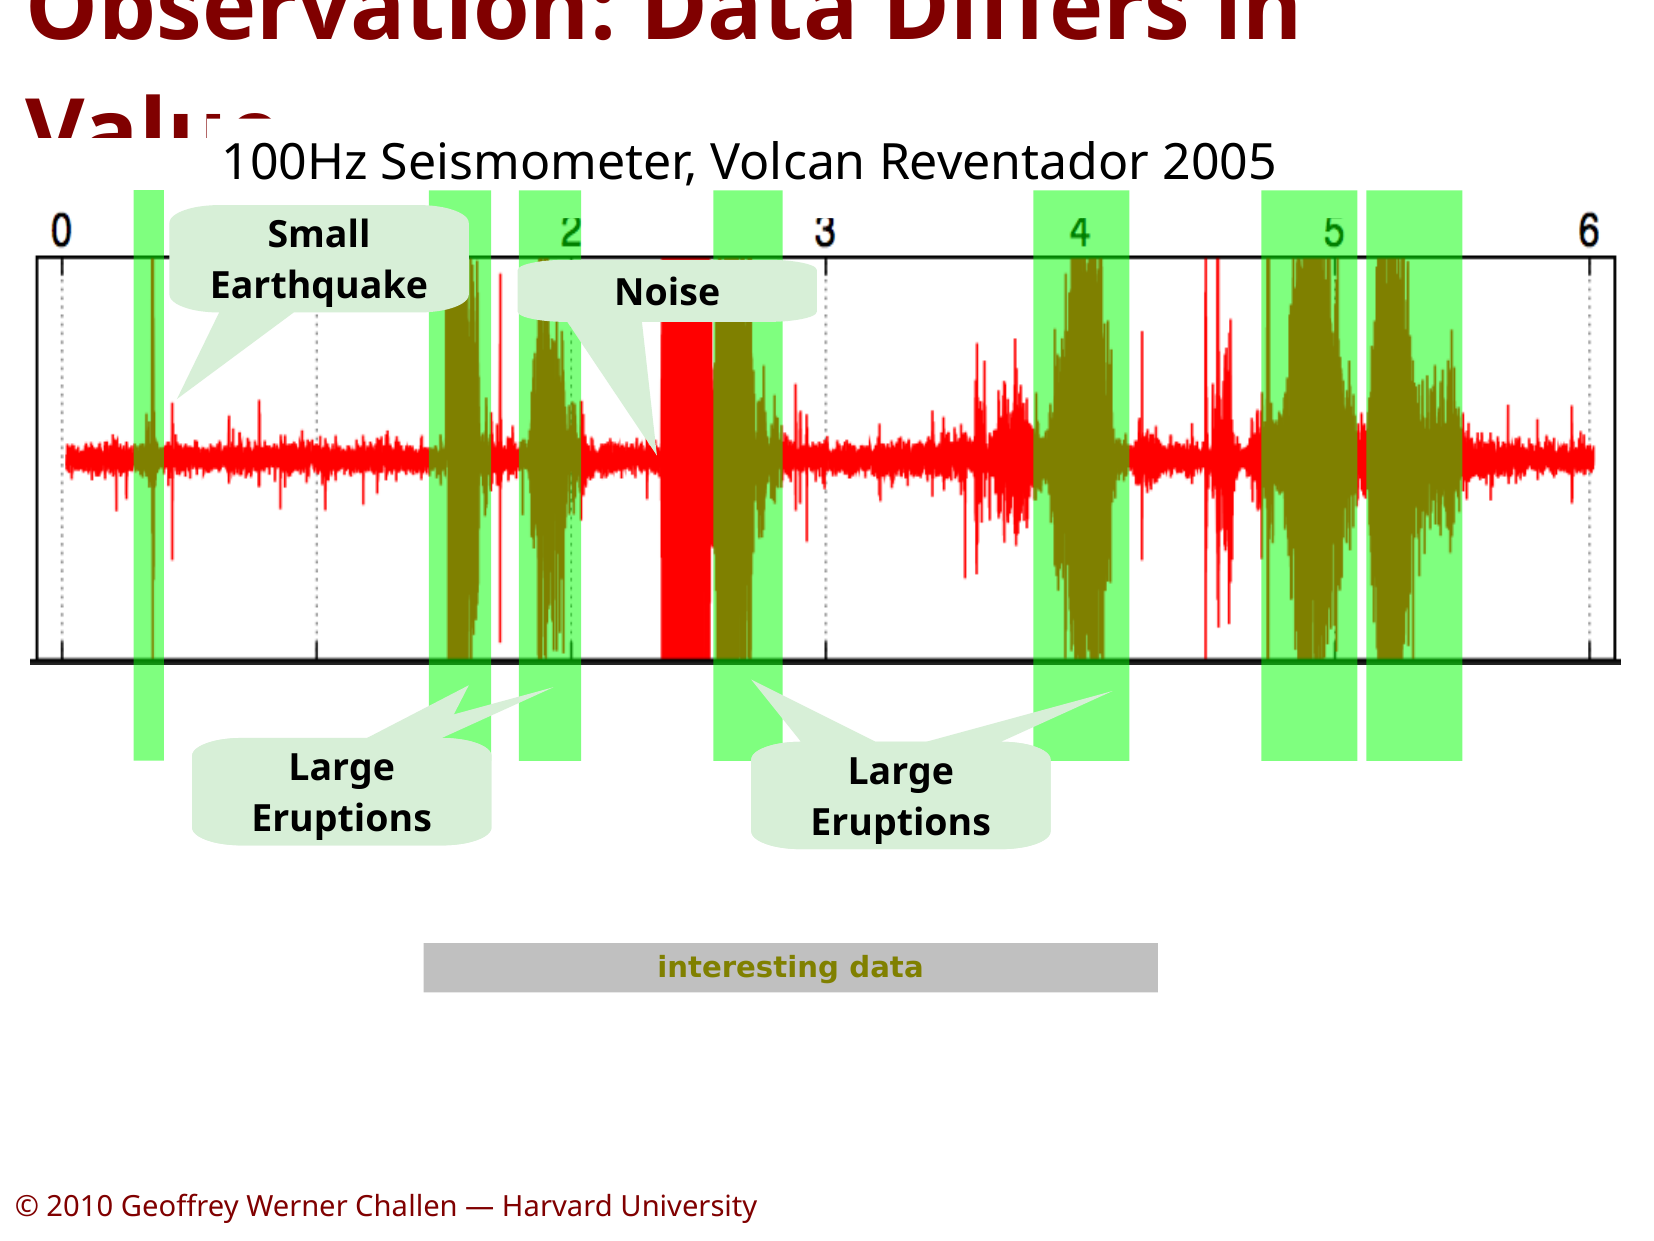

# Observation: Data Differs in Value
100Hz Seismometer, Volcan Reventador 2005
interesting data
Small
Earthquake
Noise
Large
Eruption
Large
Eruptions
Large
Eruption
Large
Eruptions